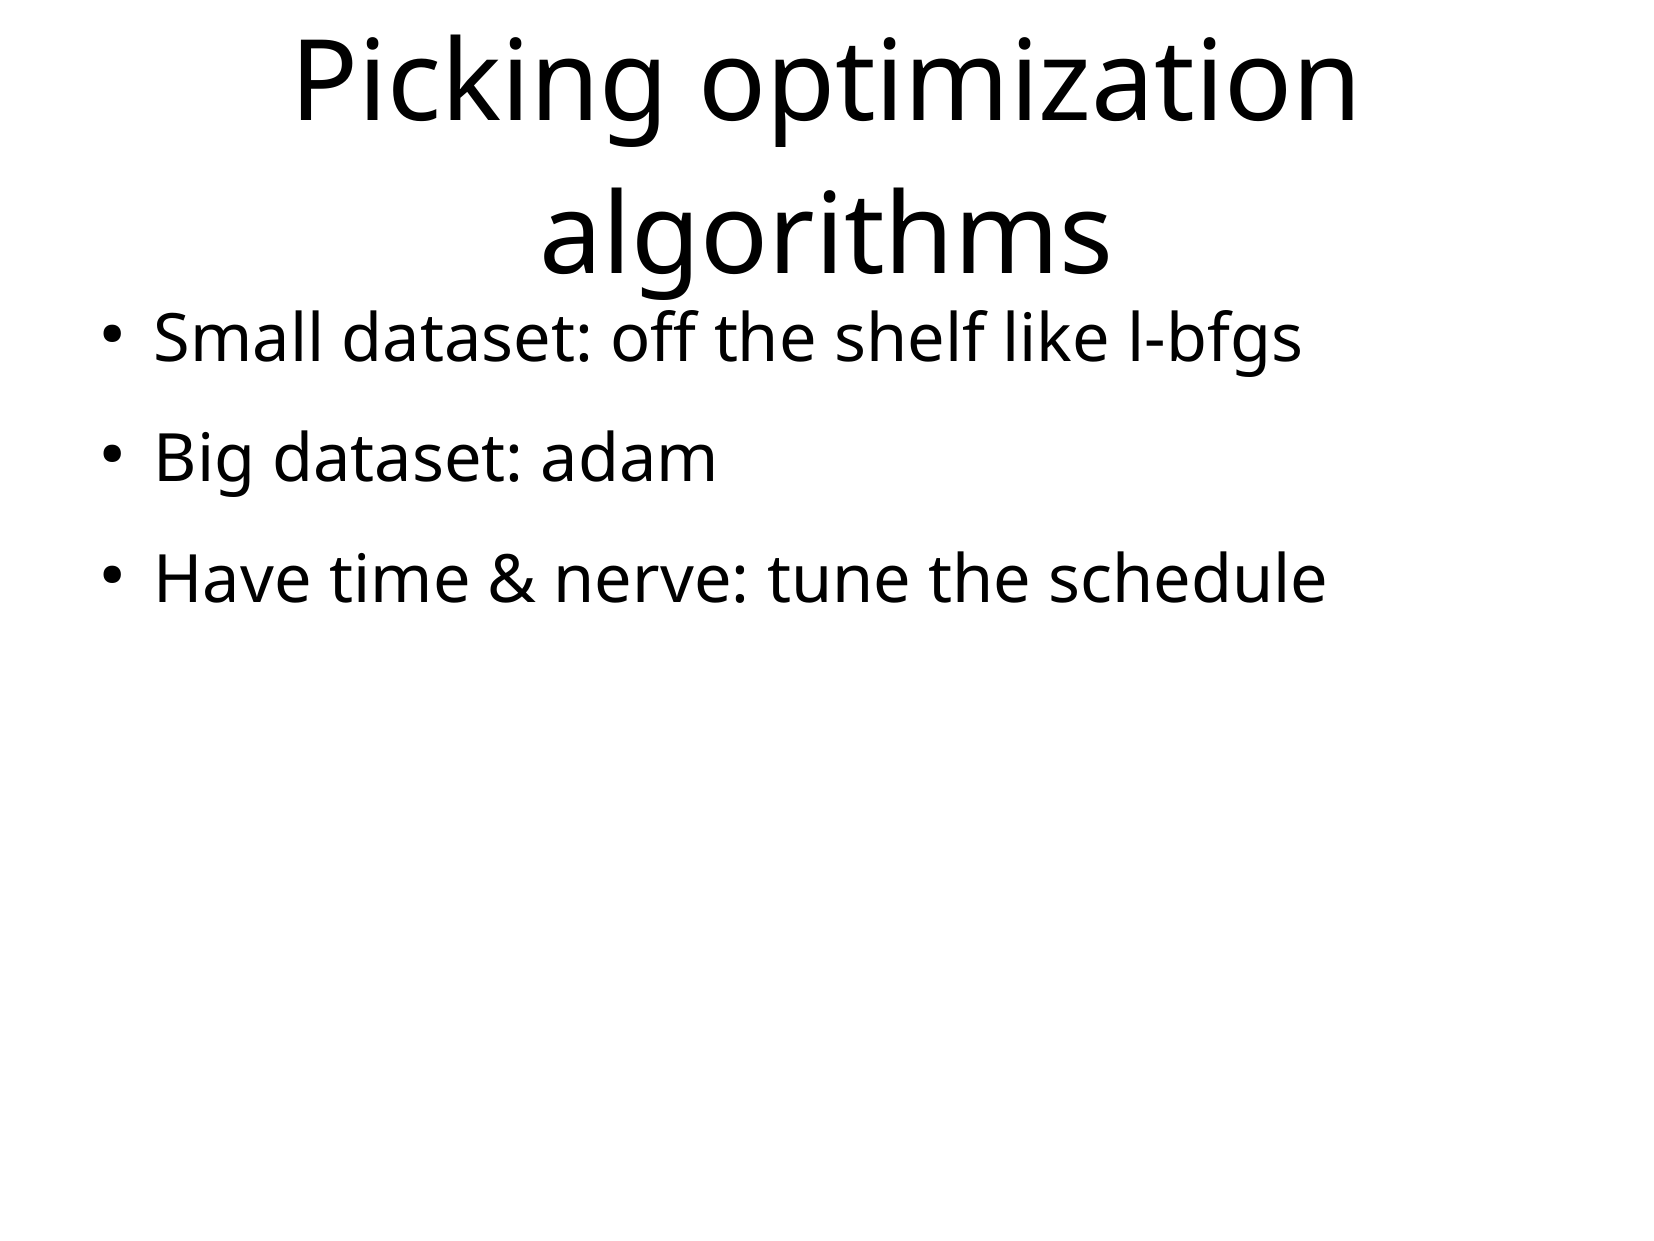

# Picking optimization algorithms
Small dataset: off the shelf like l-bfgs
Big dataset: adam
Have time & nerve: tune the schedule